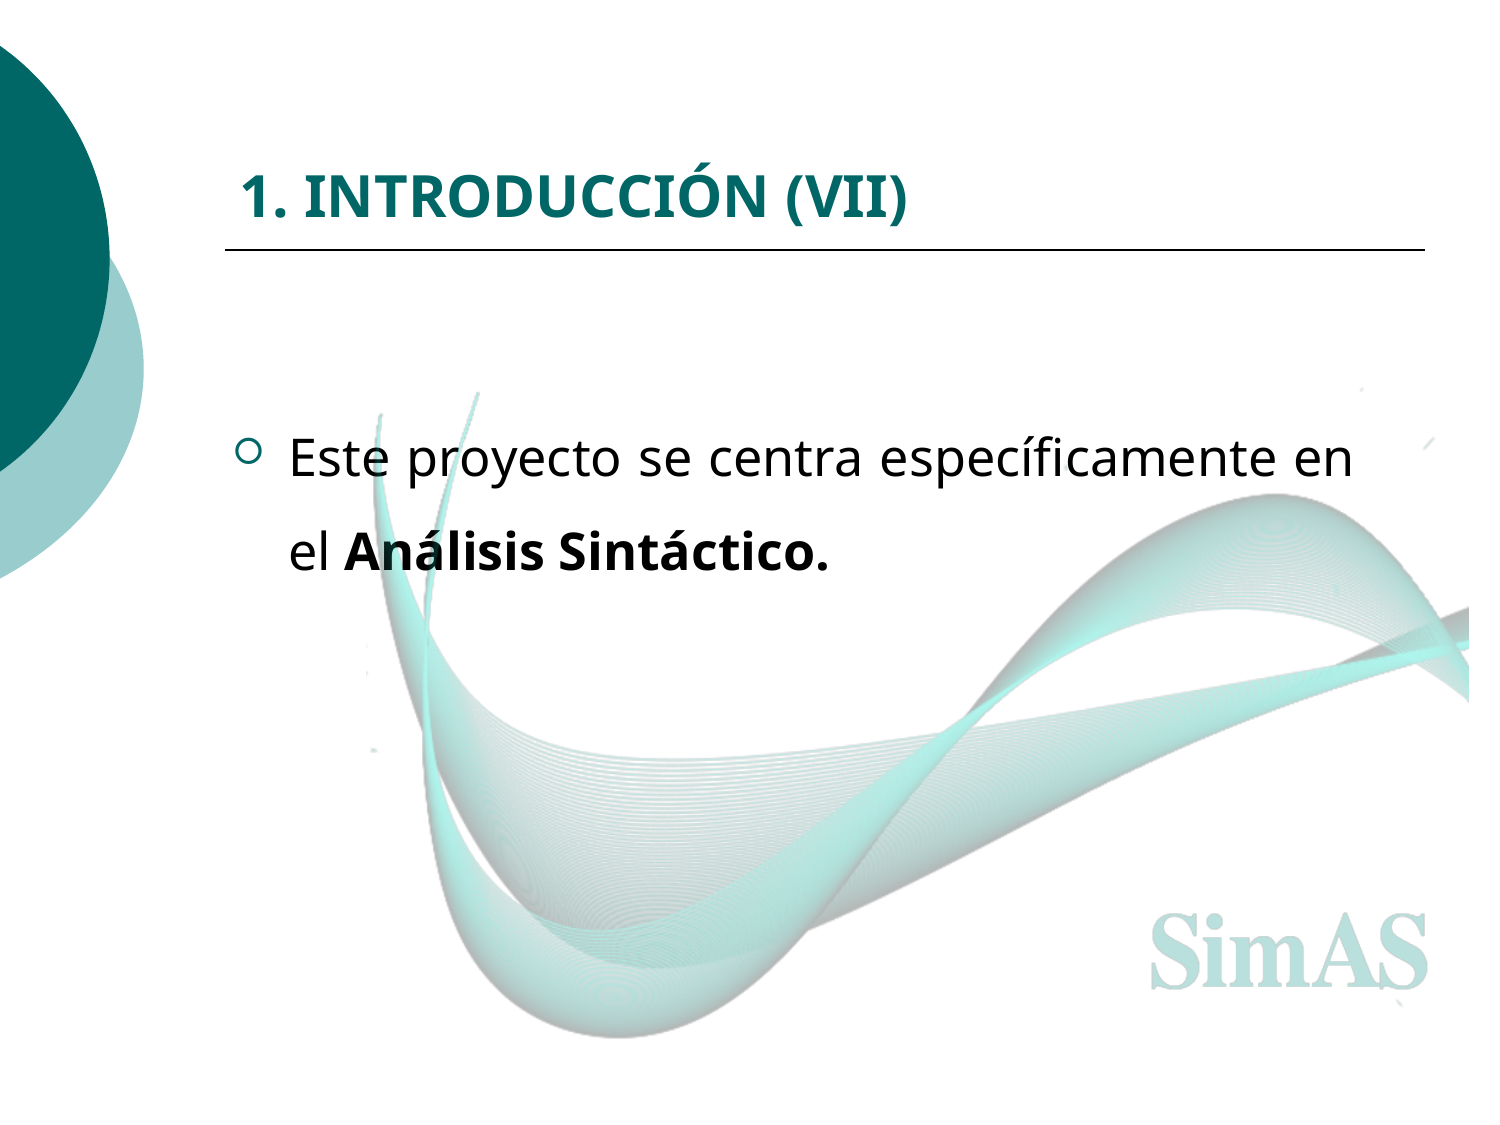

# 1. INTRODUCCIÓN (VII)
Este proyecto se centra específicamente en el Análisis Sintáctico.